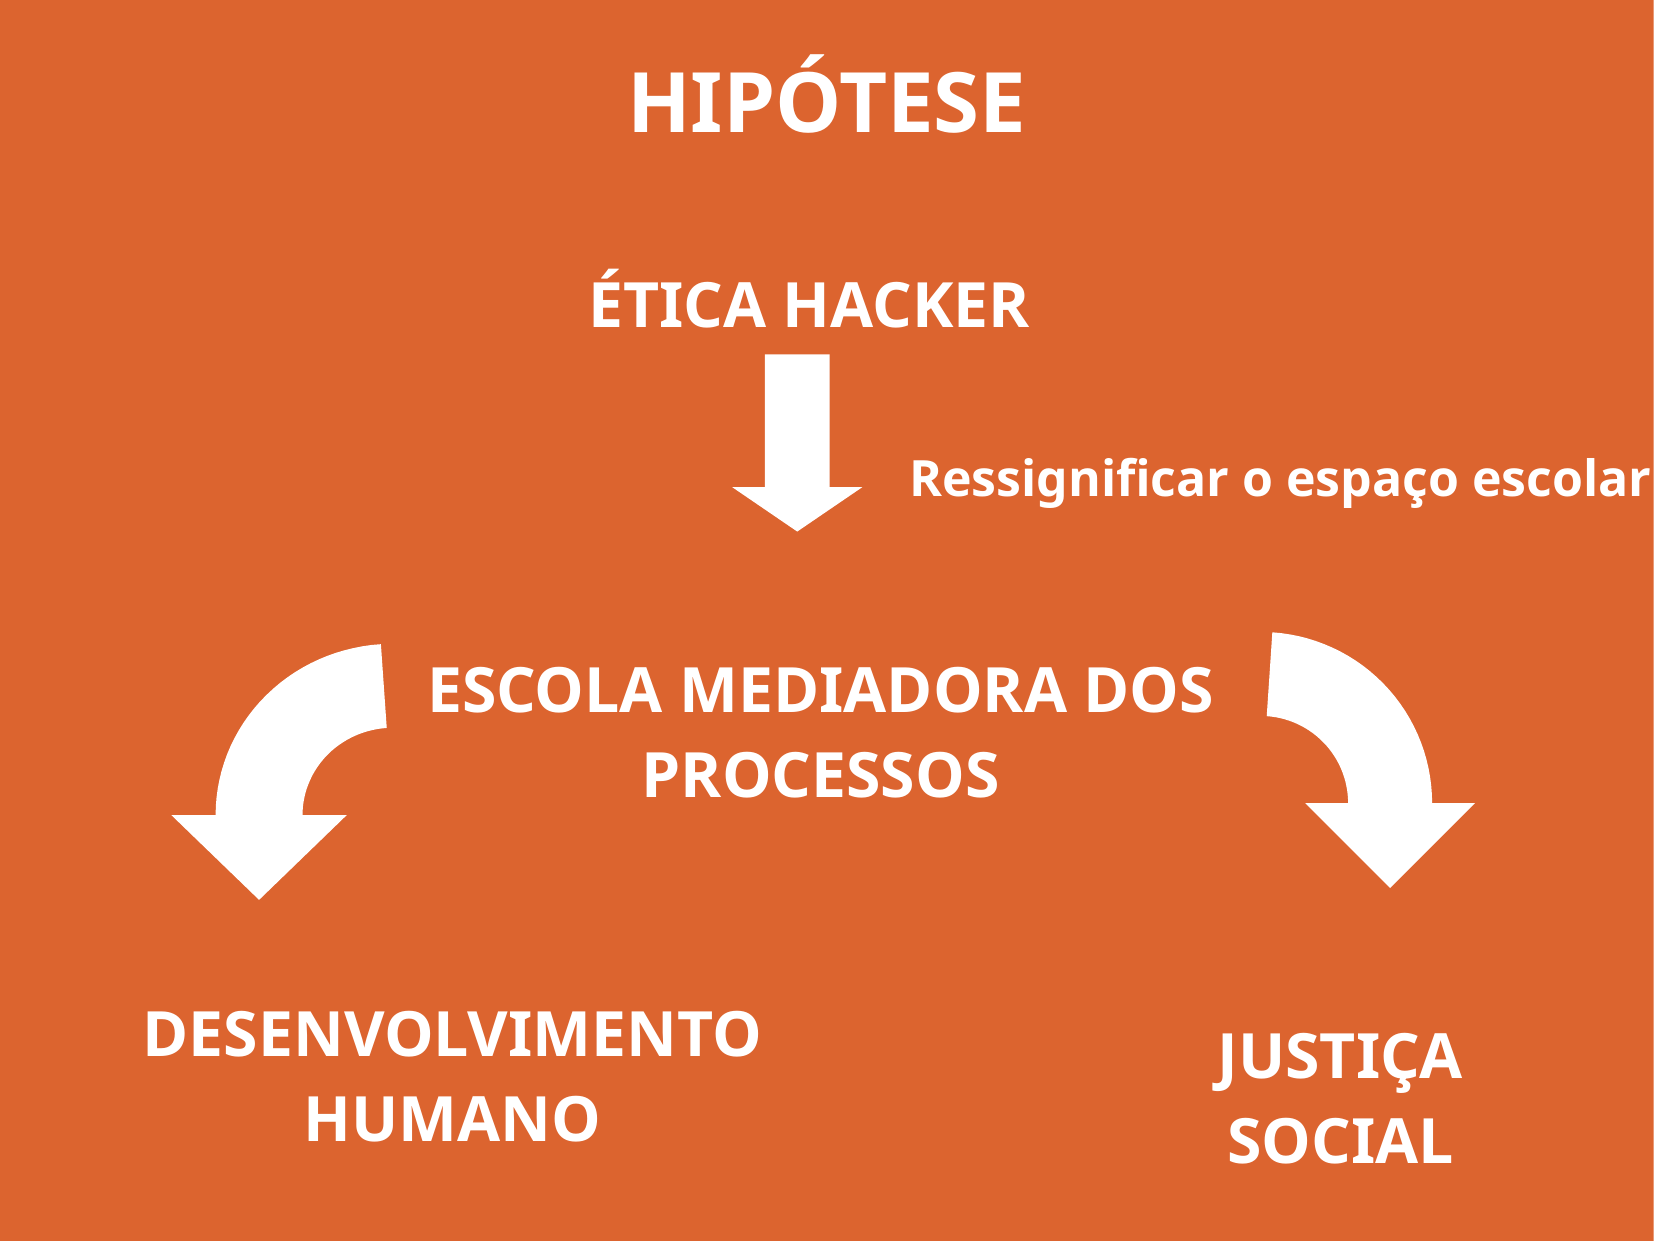

HIPÓTESE
ÉTICA HACKER
Ressignificar o espaço escolar
ESCOLA MEDIADORA DOS PROCESSOS
DESENVOLVIMENTO
HUMANO
JUSTIÇA
SOCIAL